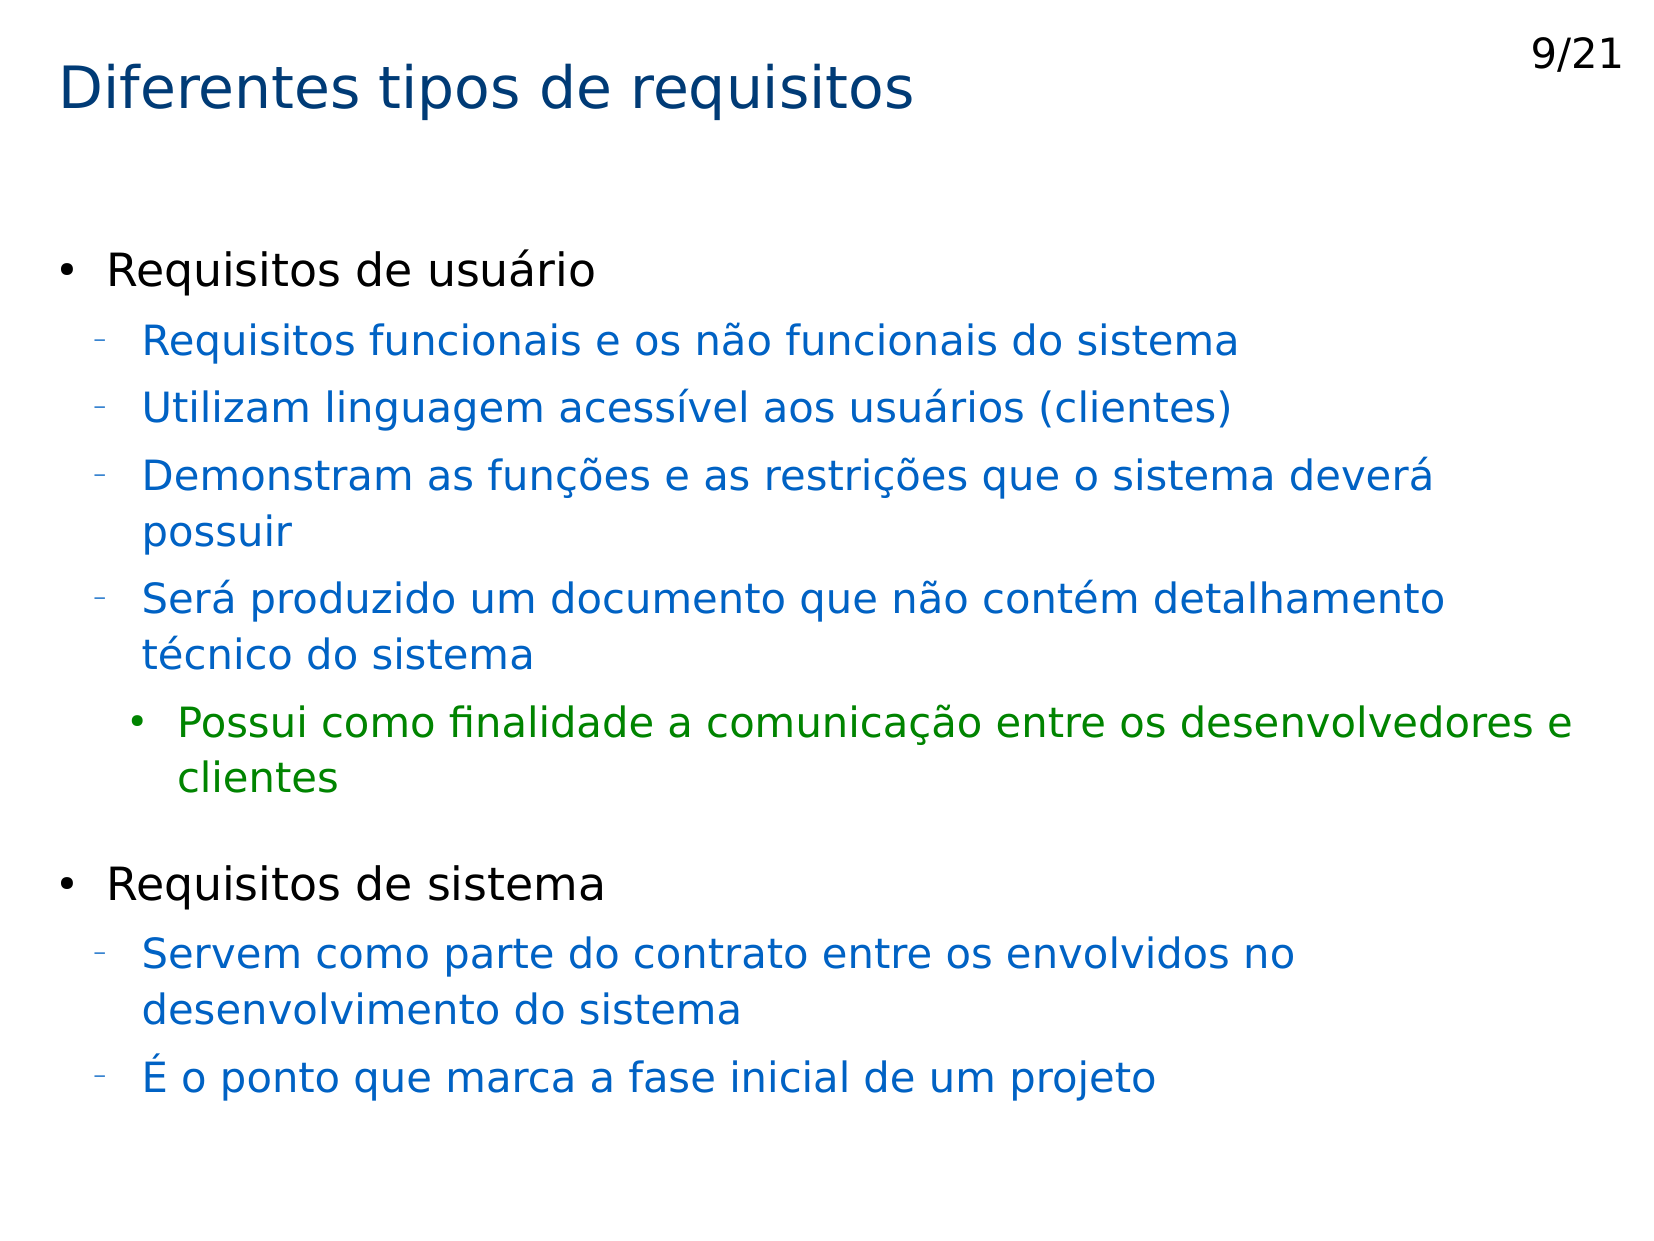

# Diferentes tipos de requisitos
9
Requisitos de usuário
Requisitos funcionais e os não funcionais do sistema
Utilizam linguagem acessível aos usuários (clientes)
Demonstram as funções e as restrições que o sistema deverá possuir
Será produzido um documento que não contém detalhamento técnico do sistema
Possui como finalidade a comunicação entre os desenvolvedores e clientes
Requisitos de sistema
Servem como parte do contrato entre os envolvidos no desenvolvimento do sistema
É o ponto que marca a fase inicial de um projeto